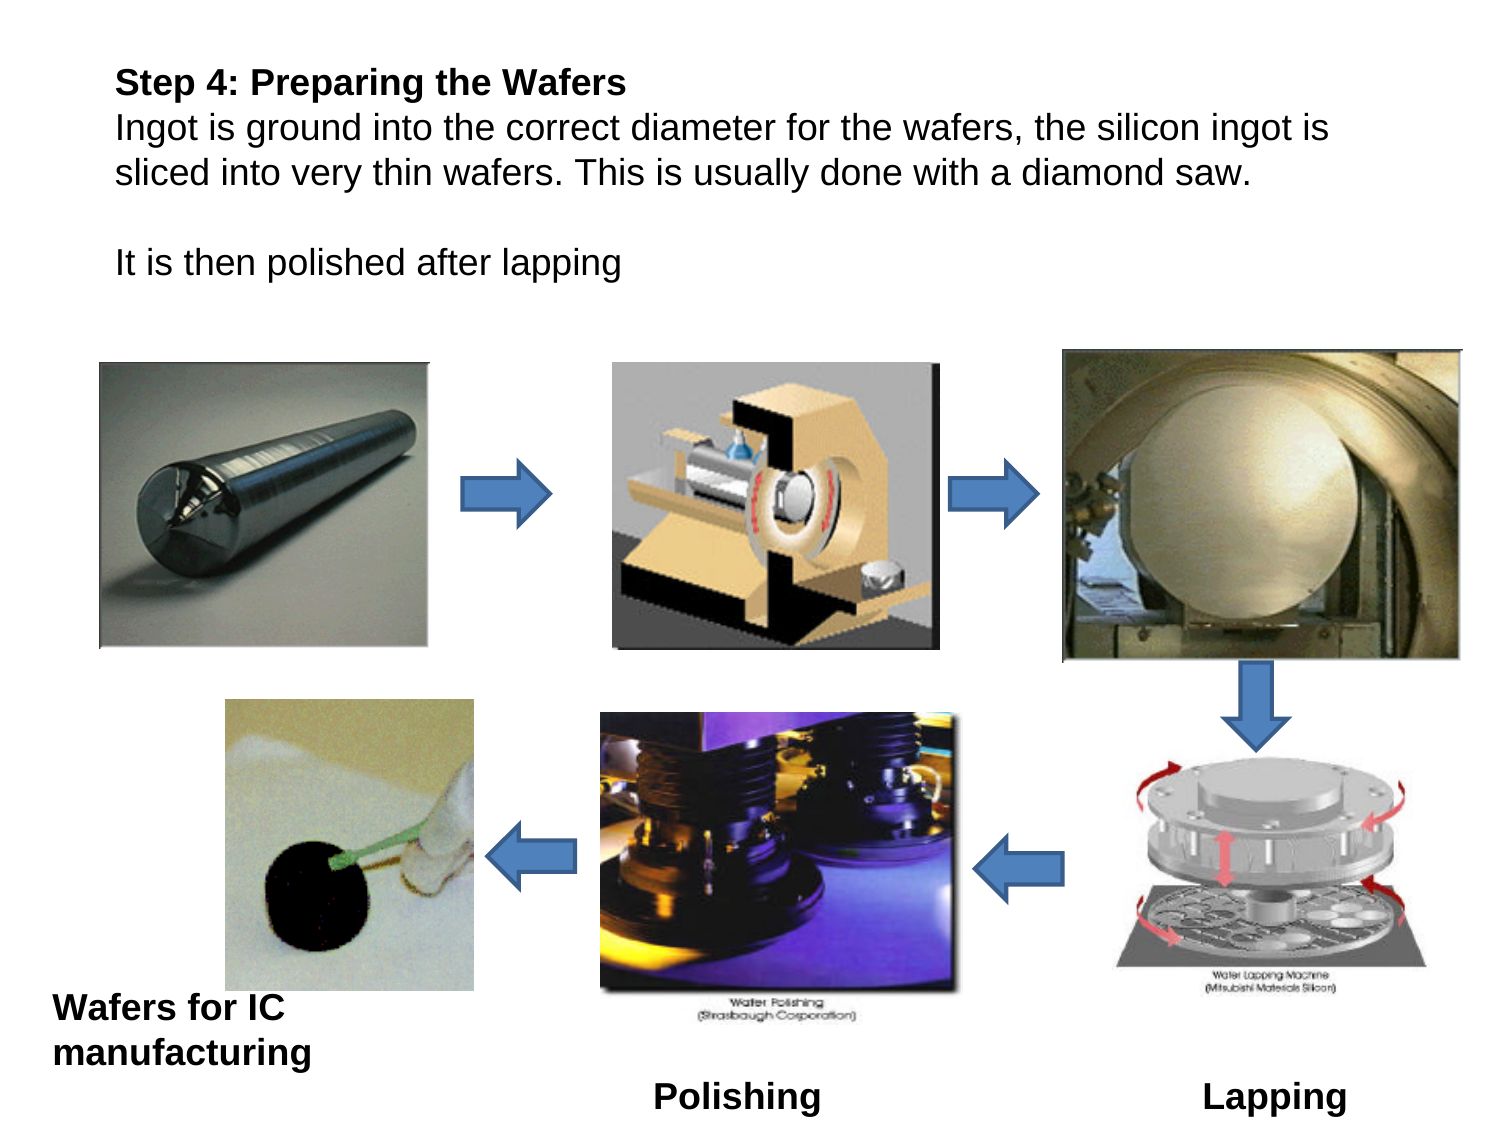

Step 4: Preparing the Wafers
Ingot is ground into the correct diameter for the wafers, the silicon ingot is sliced into very thin wafers. This is usually done with a diamond saw.
It is then polished after lapping
Wafers for IC
manufacturing
Polishing
Lapping